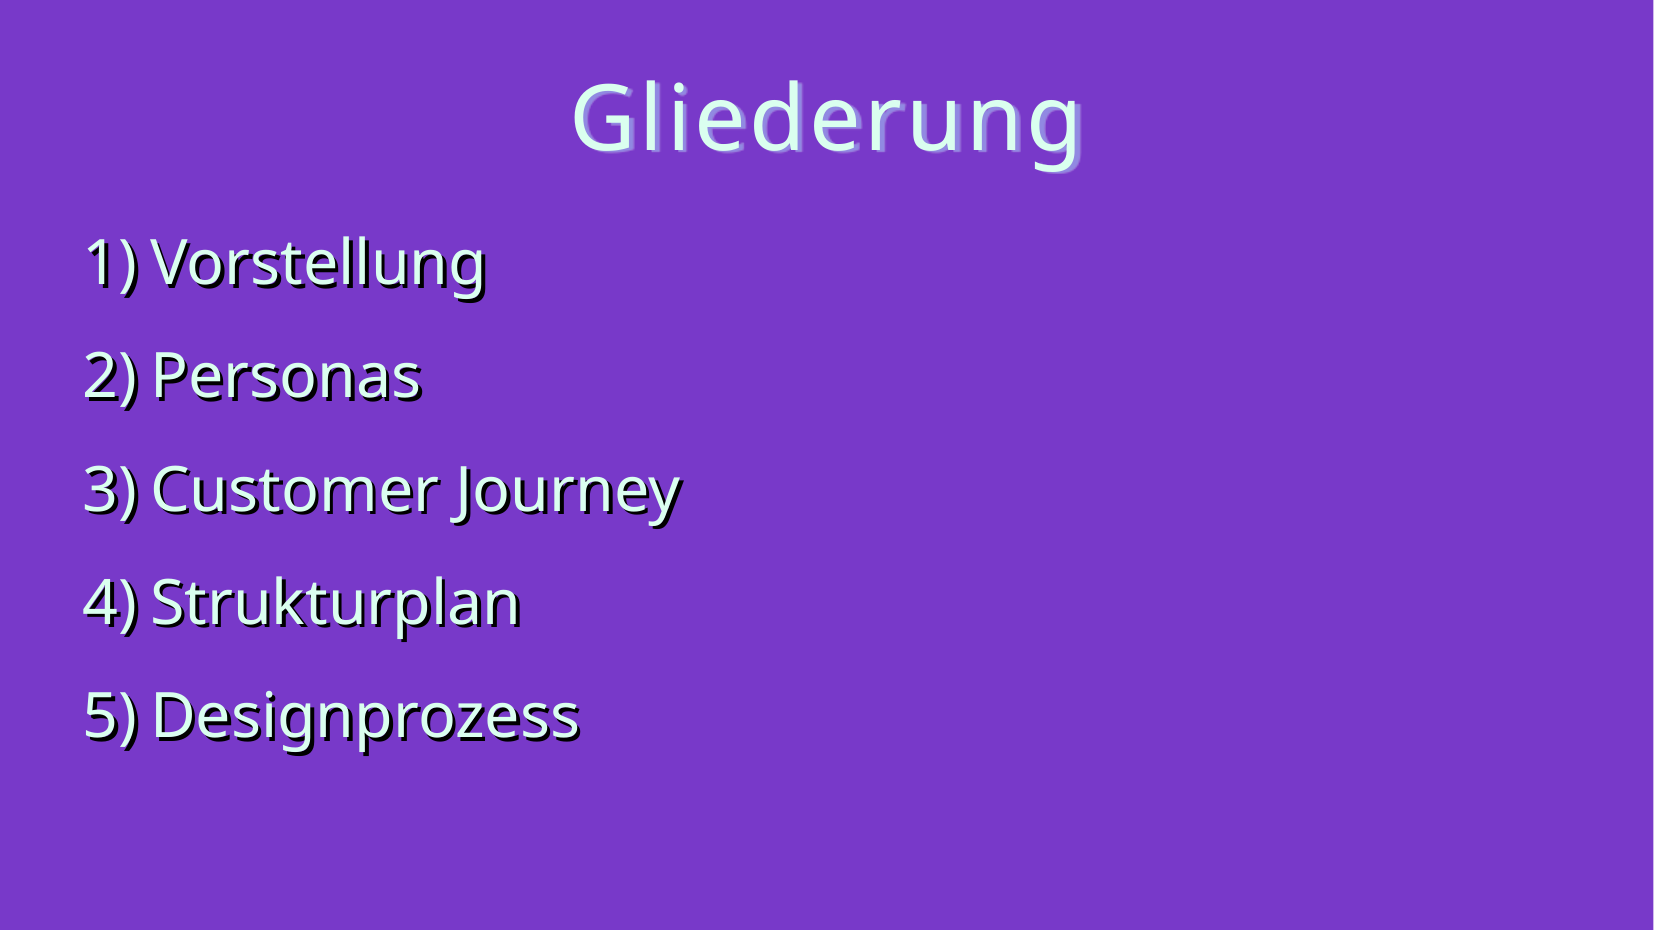

# Gliederung
 Vorstellung
 Personas
 Customer Journey
 Strukturplan
 Designprozess